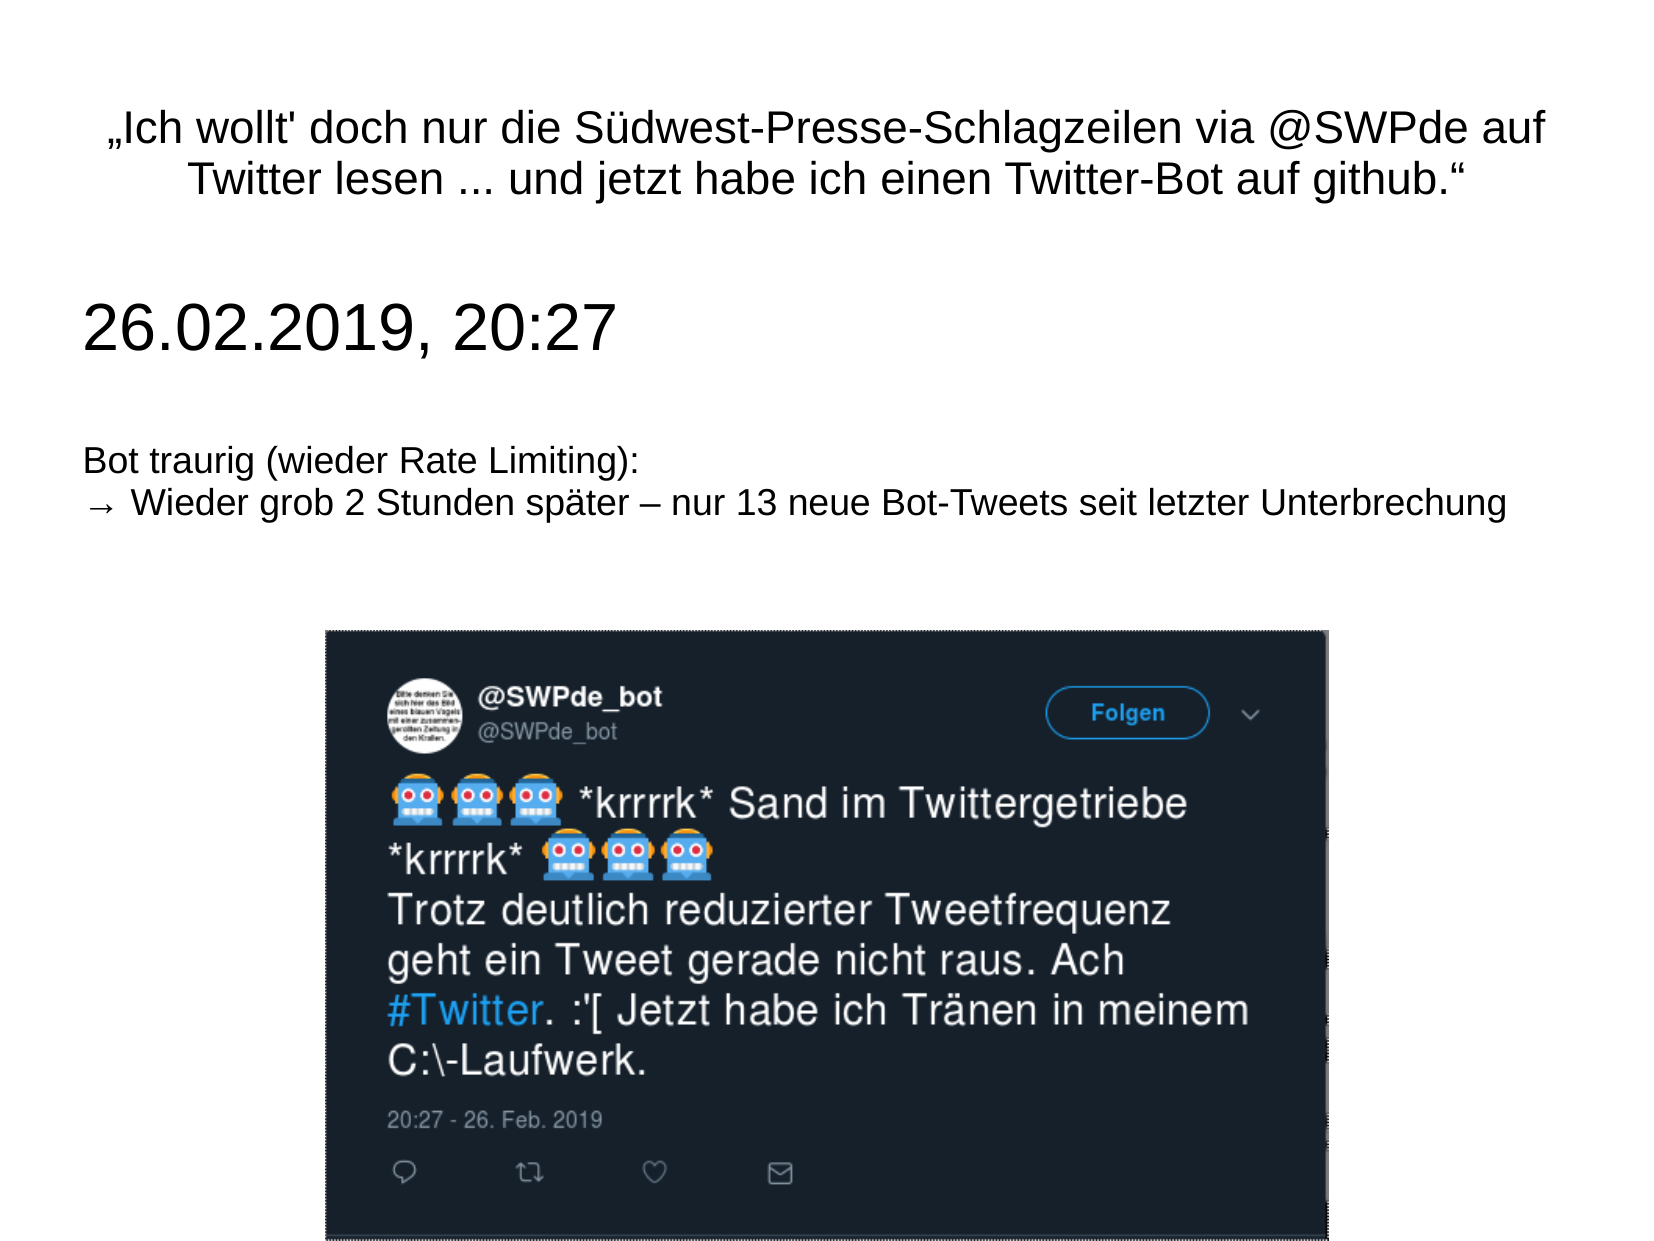

# „Ich wollt' doch nur die Südwest-Presse-Schlagzeilen via @SWPde auf Twitter lesen ... und jetzt habe ich einen Twitter-Bot auf github.“
26.02.2019, 20:27
Bot traurig (wieder Rate Limiting):
→ Wieder grob 2 Stunden später – nur 13 neue Bot-Tweets seit letzter Unterbrechung